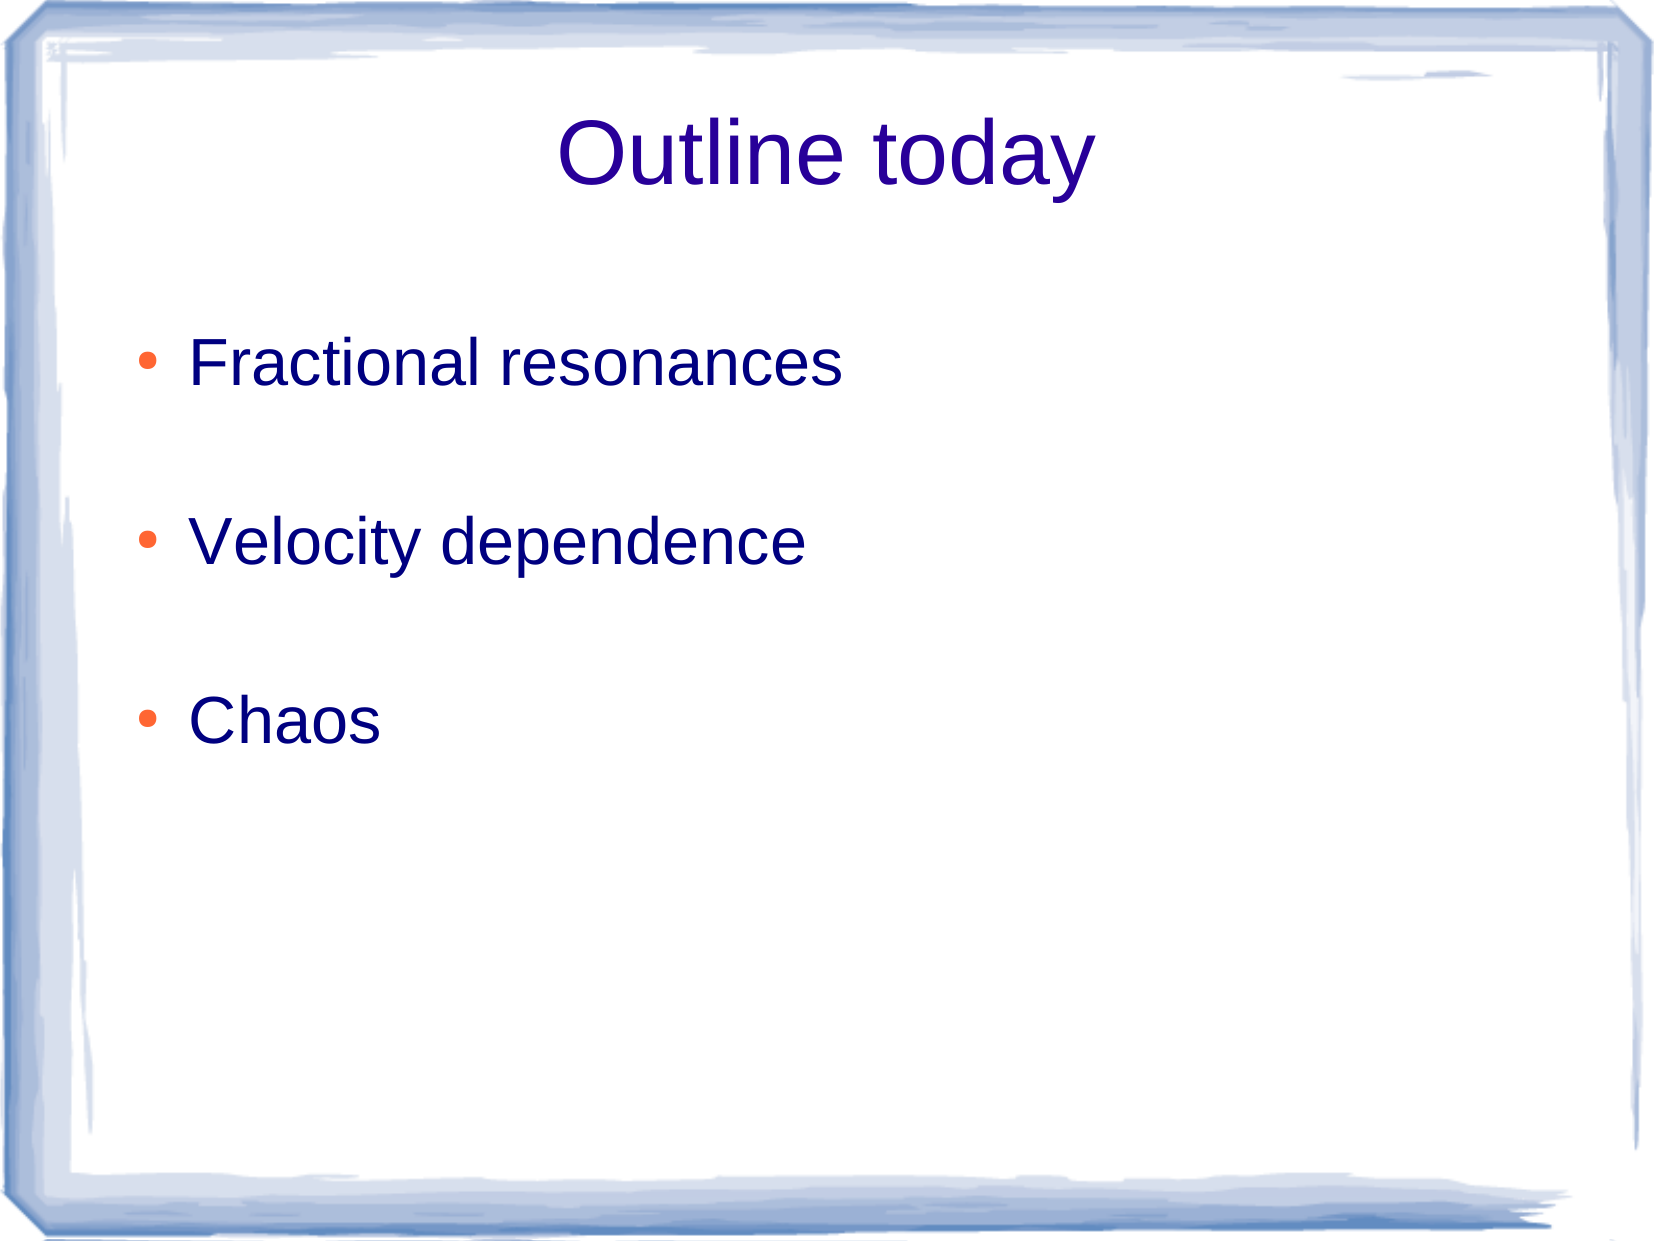

# Outline today
Fractional resonances
Velocity dependence
Chaos